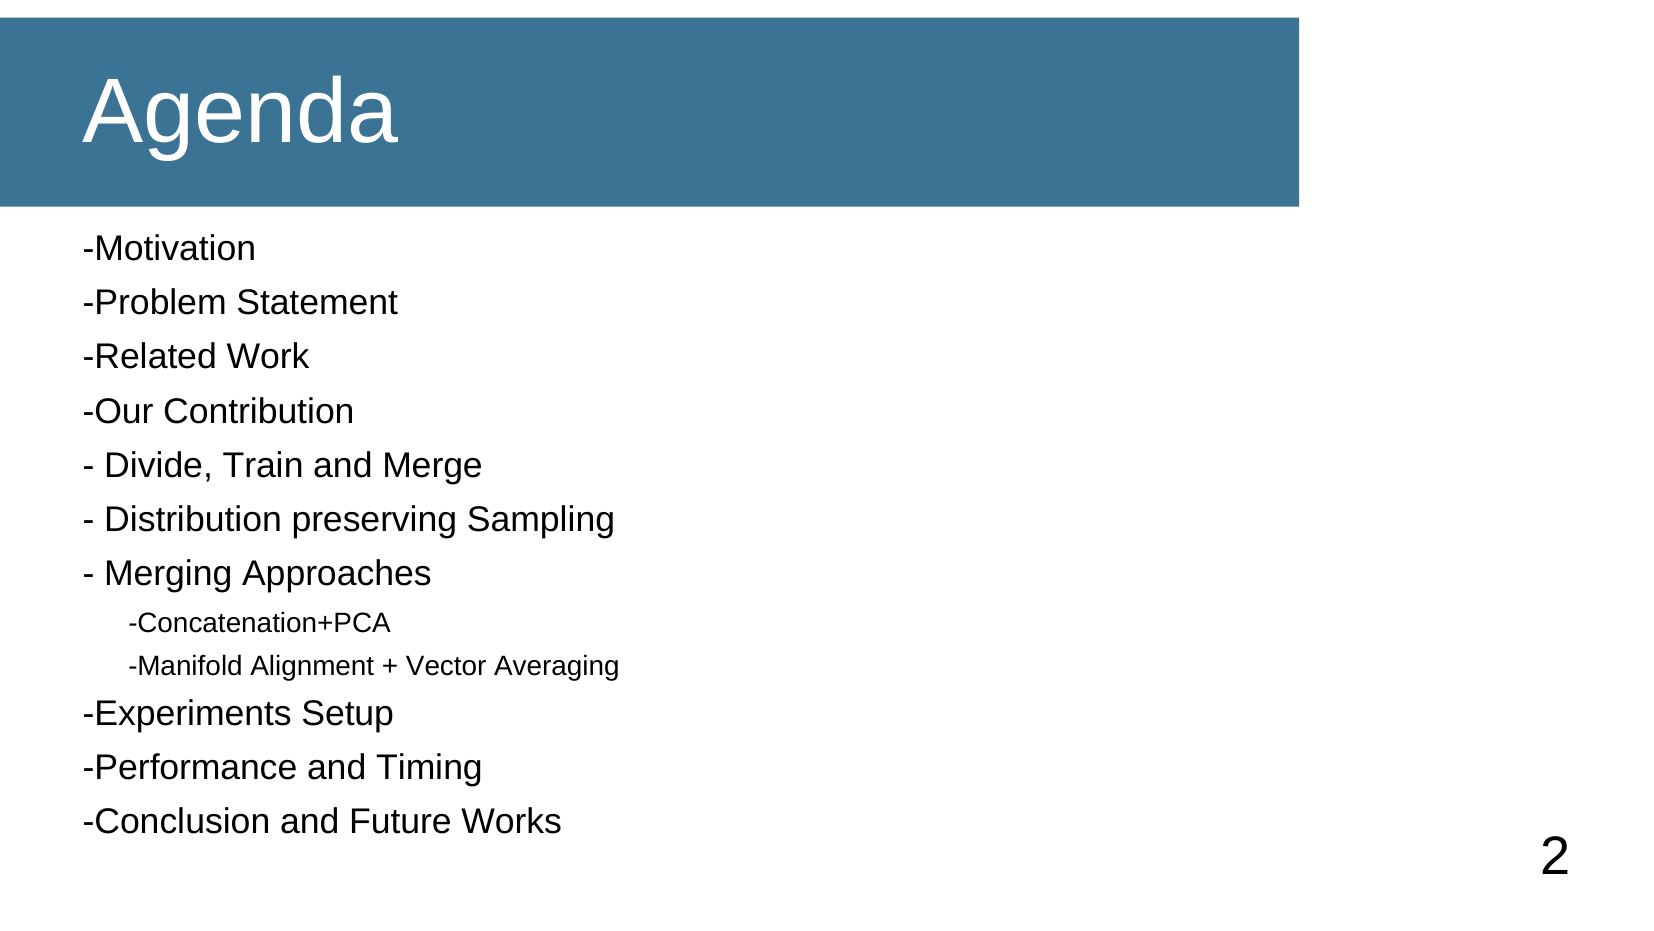

# Agenda
-Motivation
-Problem Statement
-Related Work
-Our Contribution
- Divide, Train and Merge
- Distribution preserving Sampling
- Merging Approaches
-Concatenation+PCA
-Manifold Alignment + Vector Averaging
-Experiments Setup
-Performance and Timing
-Conclusion and Future Works